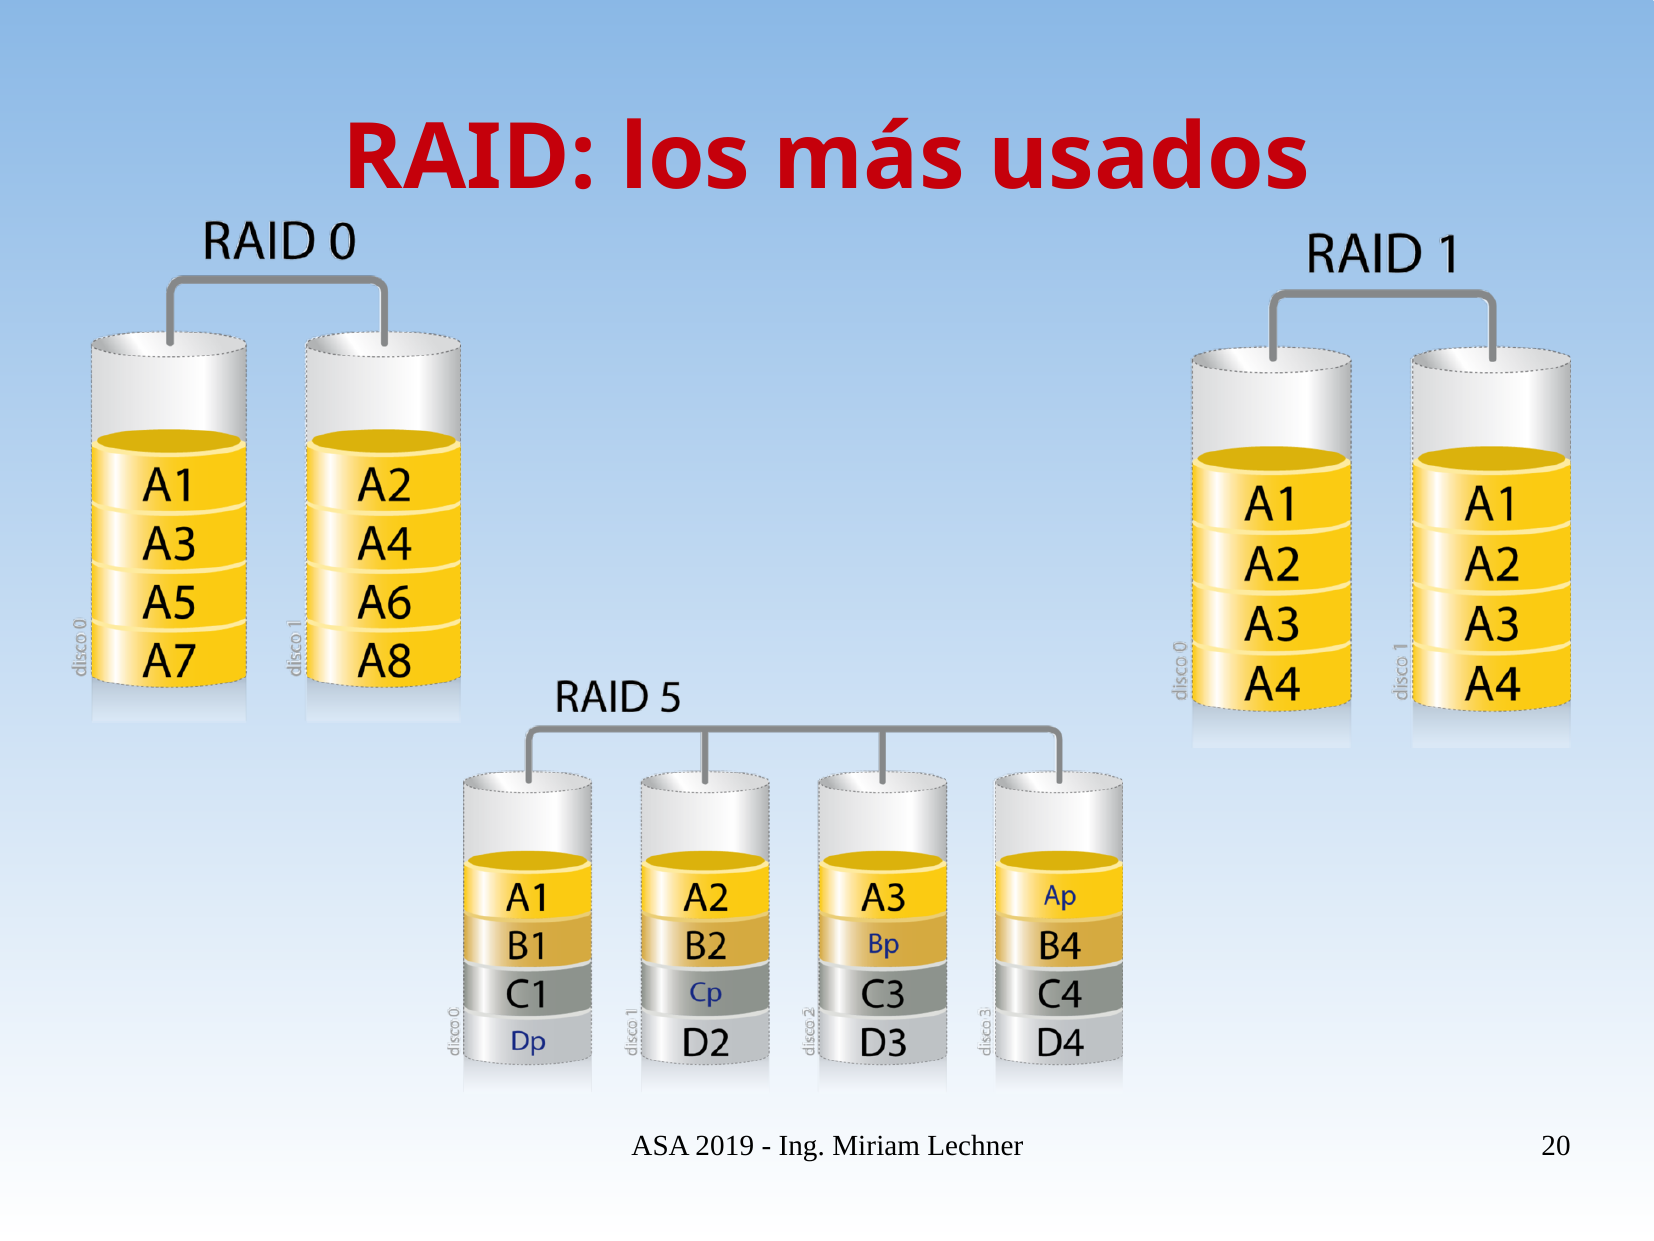

# RAID: los más usados
ASA 2019 - Ing. Miriam Lechner
20